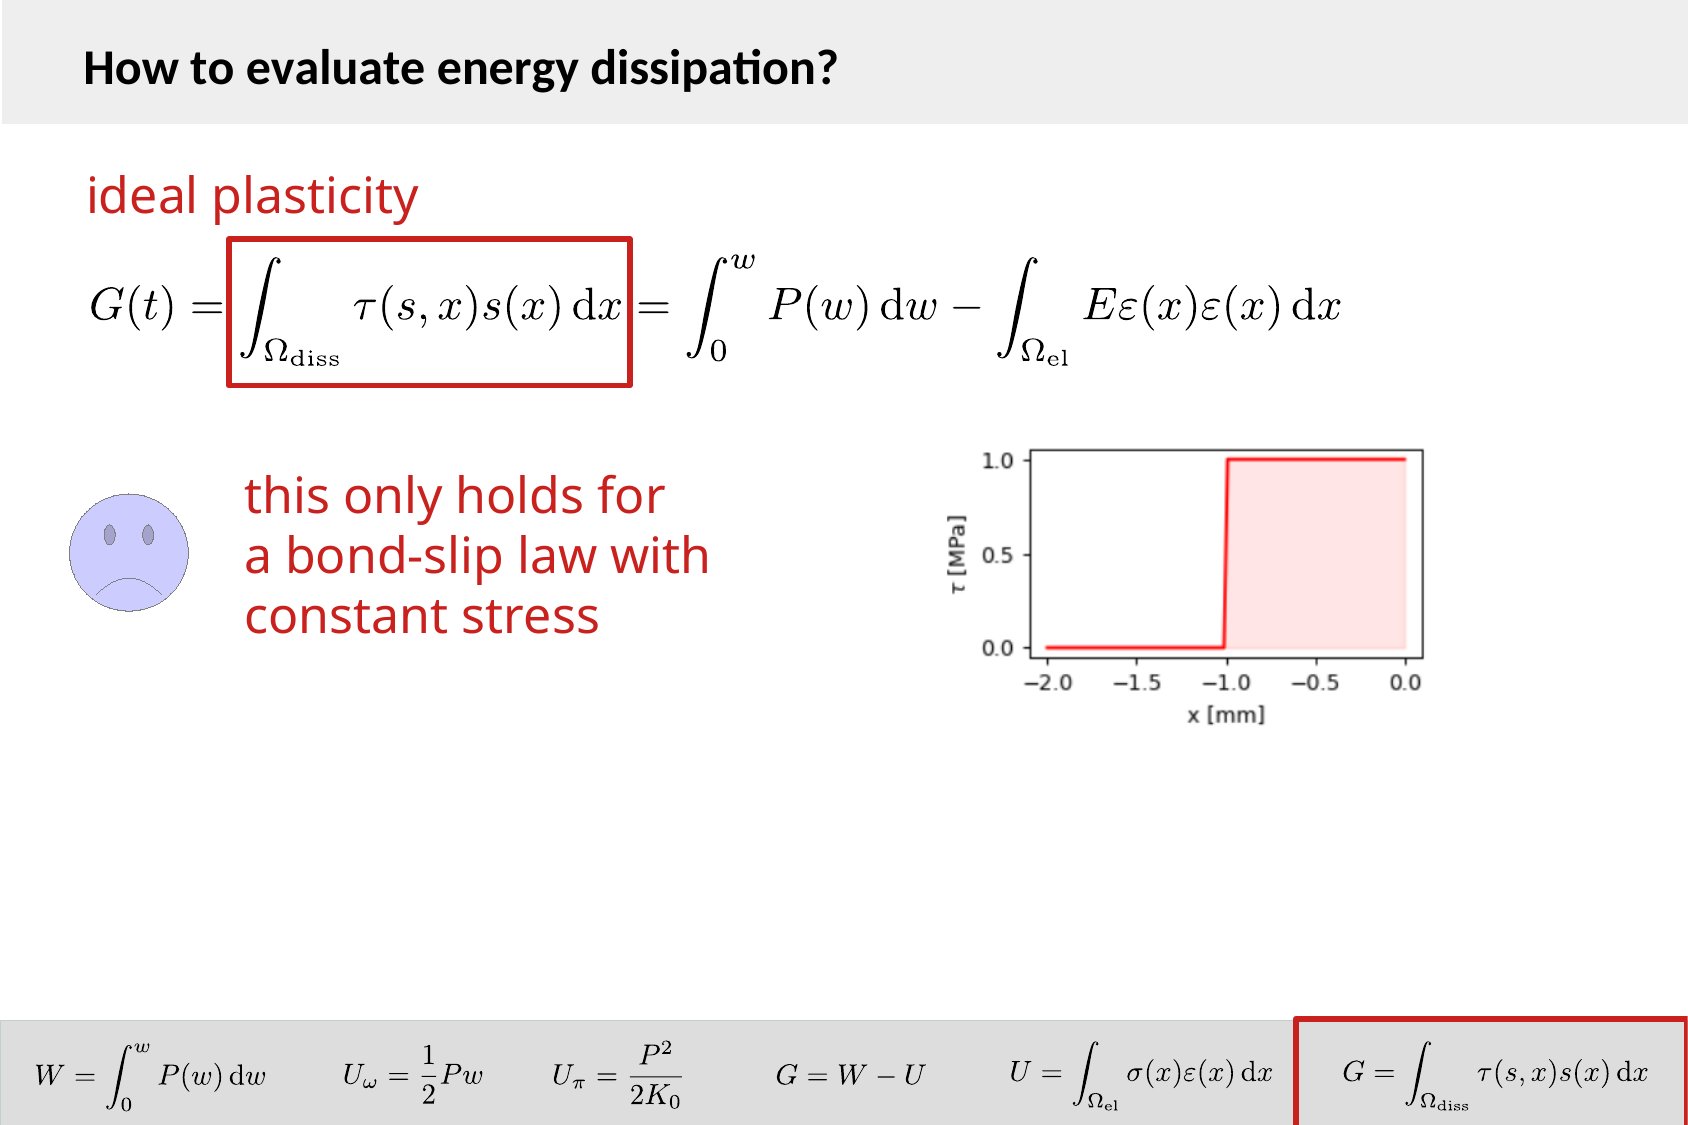

How to evaluate energy dissipation?
ideal plasticity
this only holds for
a bond-slip law with
constant stress